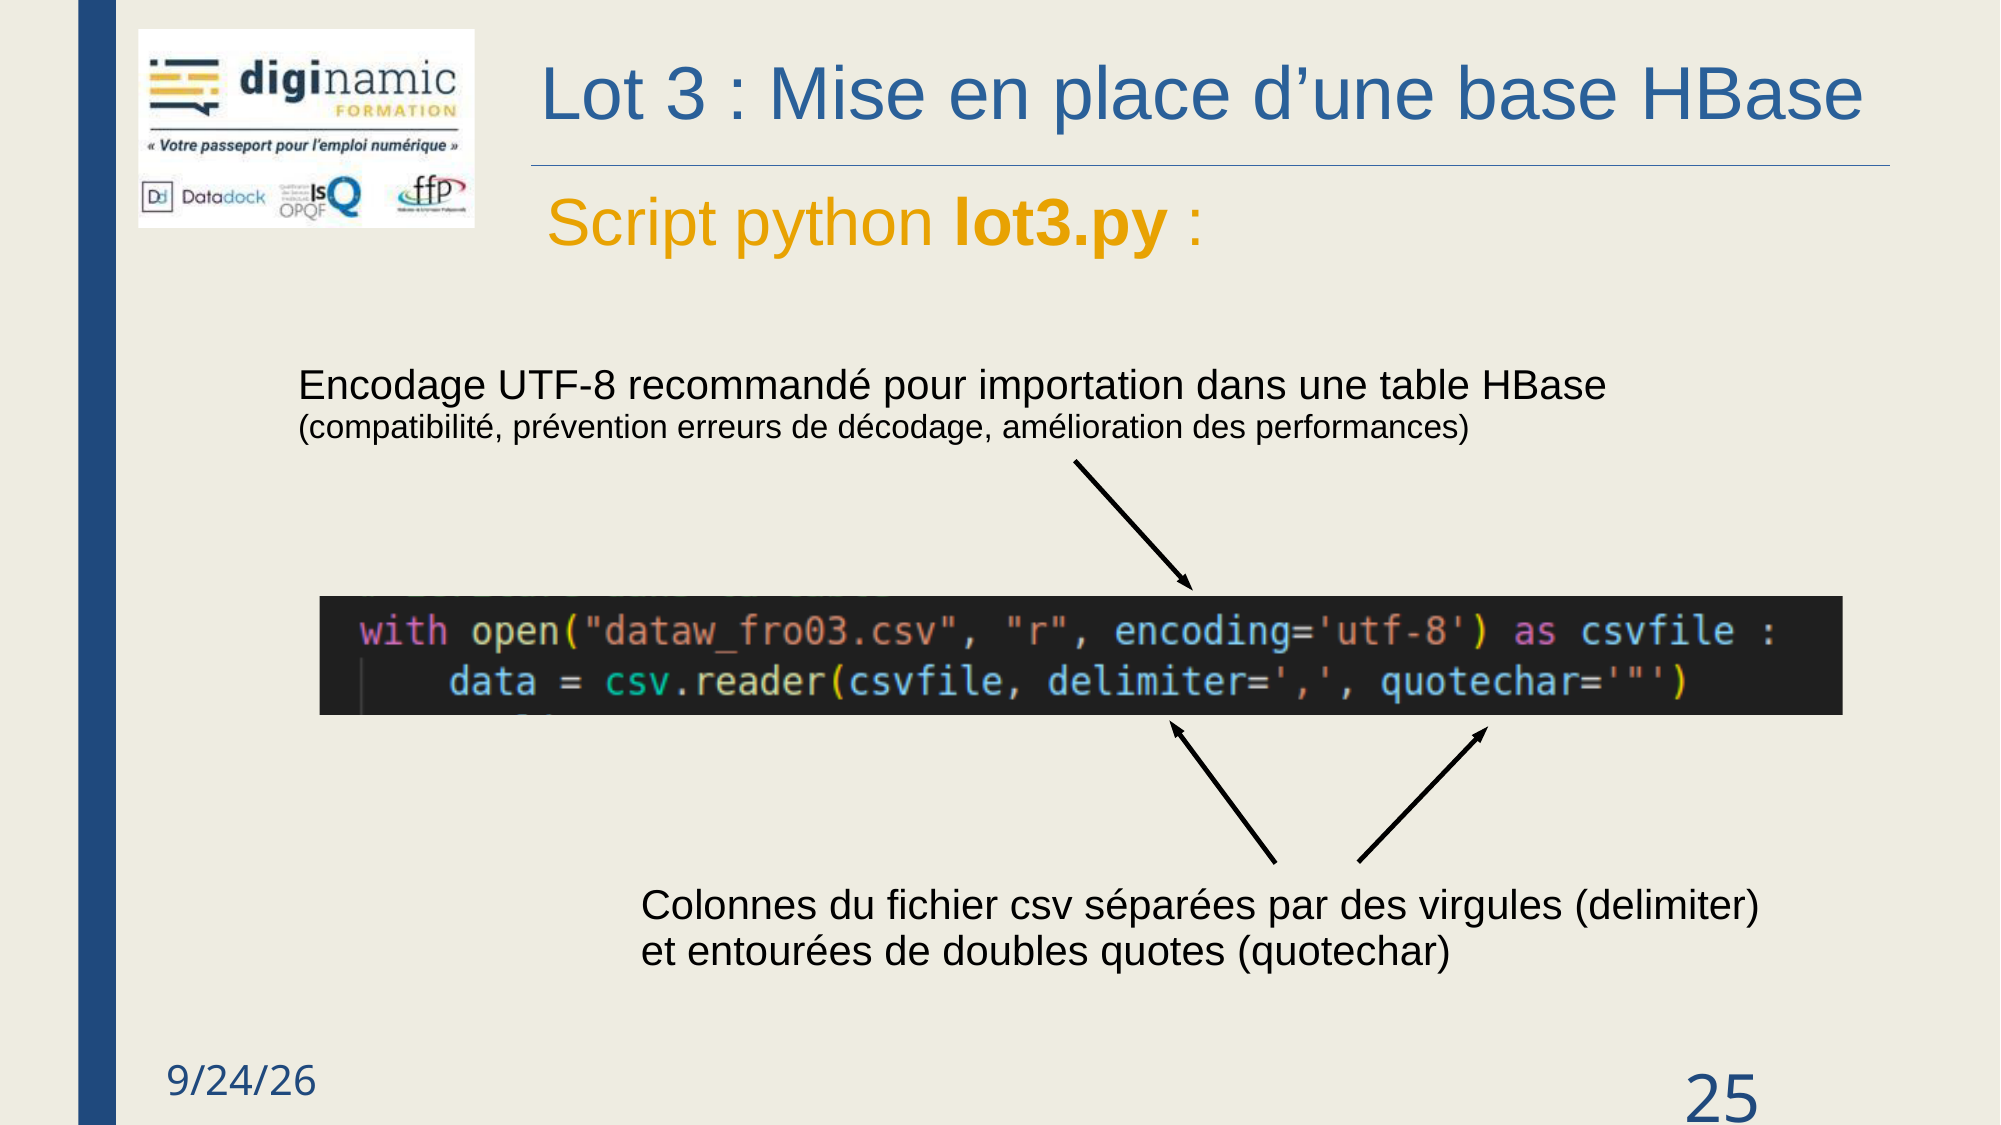

# Lot 3 : Mise en place d’une base HBase
Script python lot3.py :
Encodage UTF-8 recommandé pour importation dans une table HBase (compatibilité, prévention erreurs de décodage, amélioration des performances)
Colonnes du fichier csv séparées par des virgules (delimiter) et entourées de doubles quotes (quotechar)
24